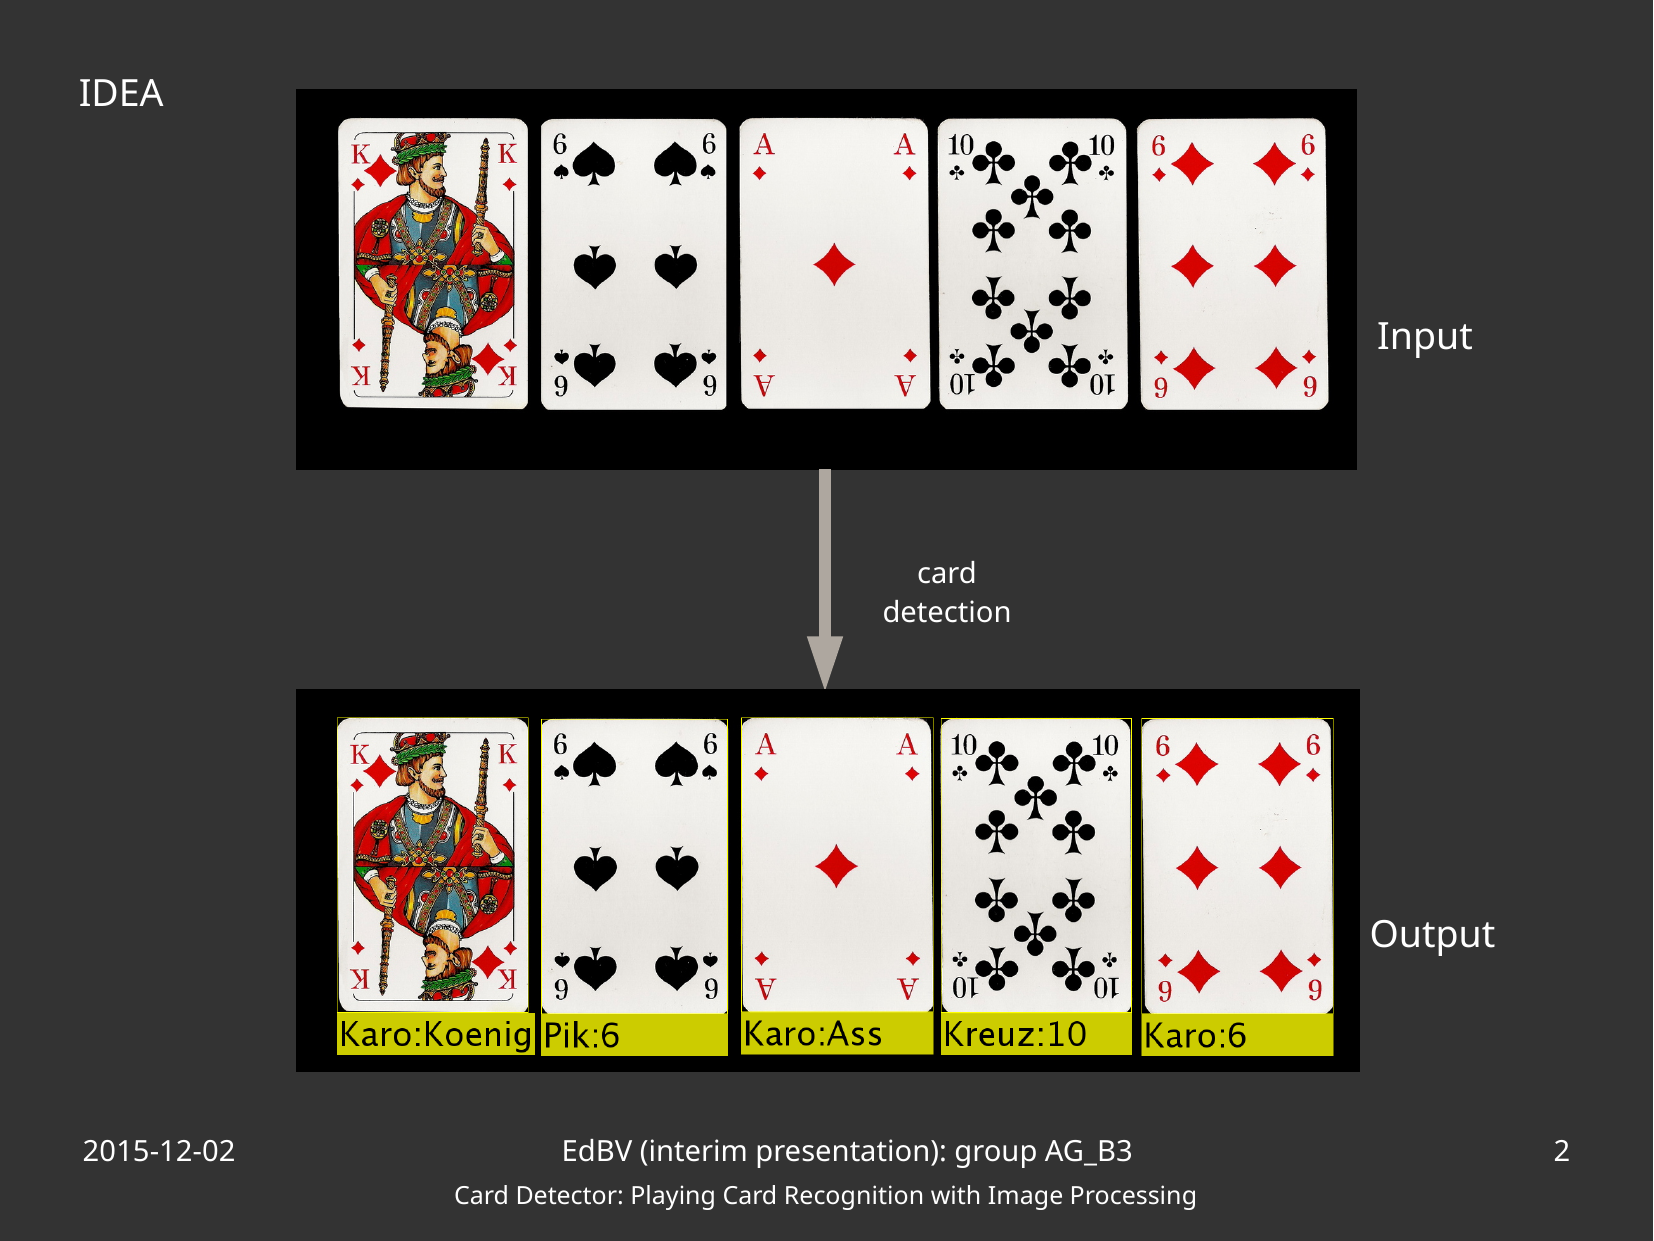

IDEA
Input
card detection
Output
2015-12-02
EdBV (interim presentation): group AG_B3
2
Card Detector: Playing Card Recognition with Image Processing